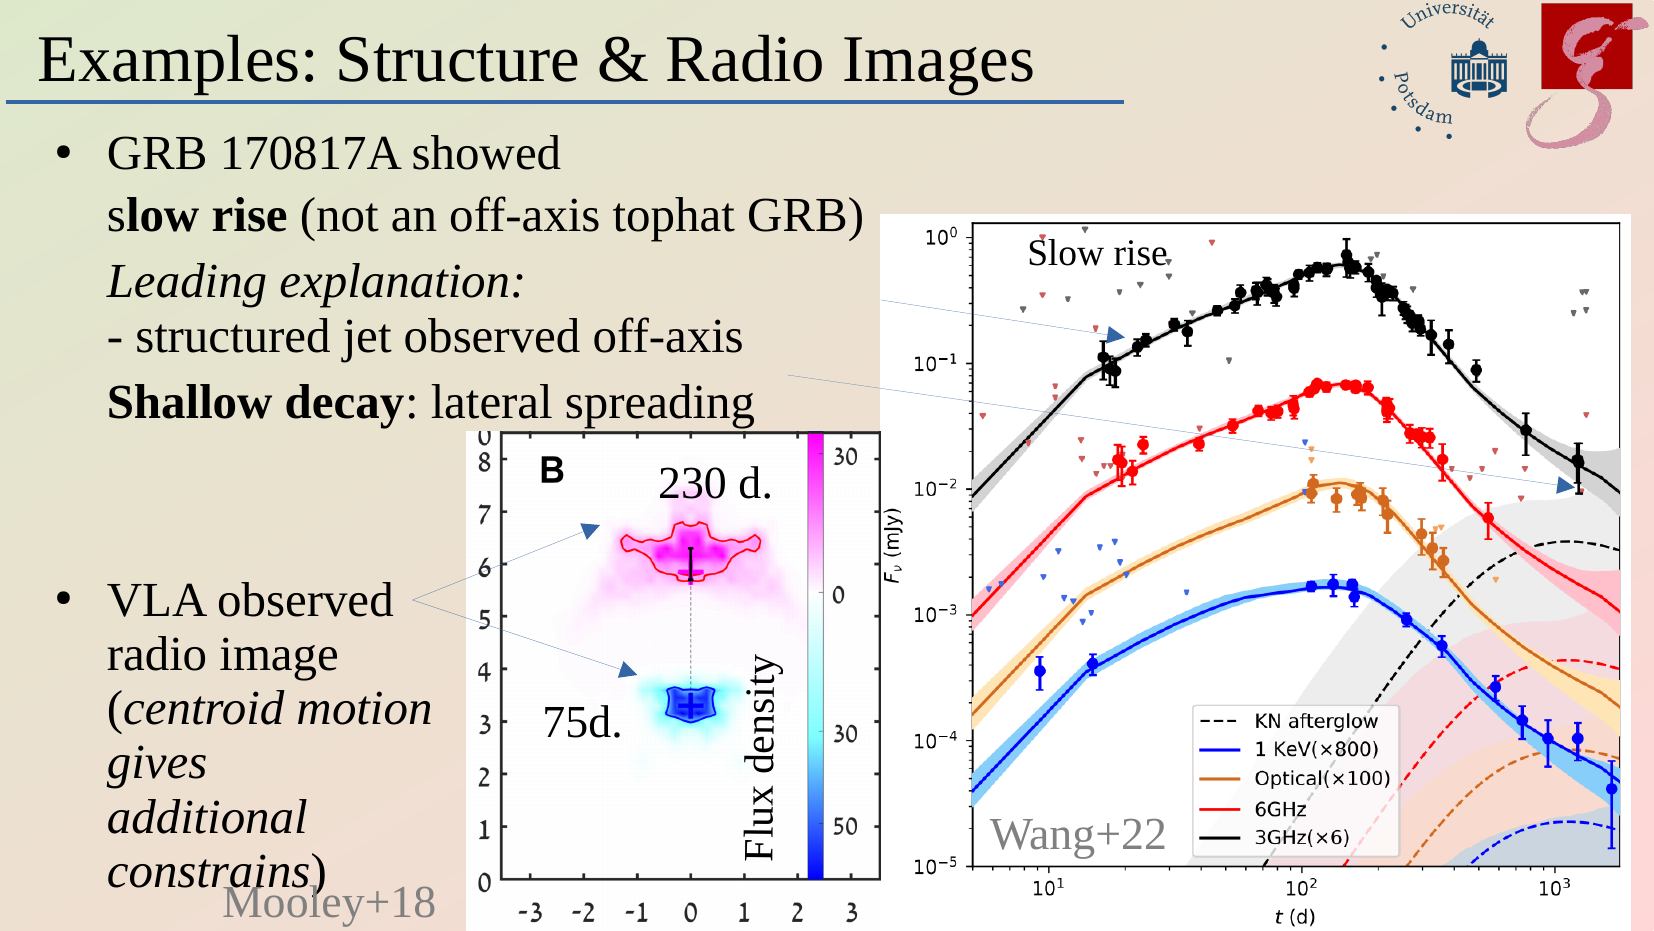

# Examples: Structure & Radio Images
GRB 170817A showed
slow rise (not an off-axis tophat GRB)
Leading explanation:
- structured jet observed off-axis
Shallow decay: lateral spreading
VLA observed
radio image
(centroid motion
gives
additional
constrains)
Slow rise
230 d.
75d.
Flux density
Wang+22
Mooley+18